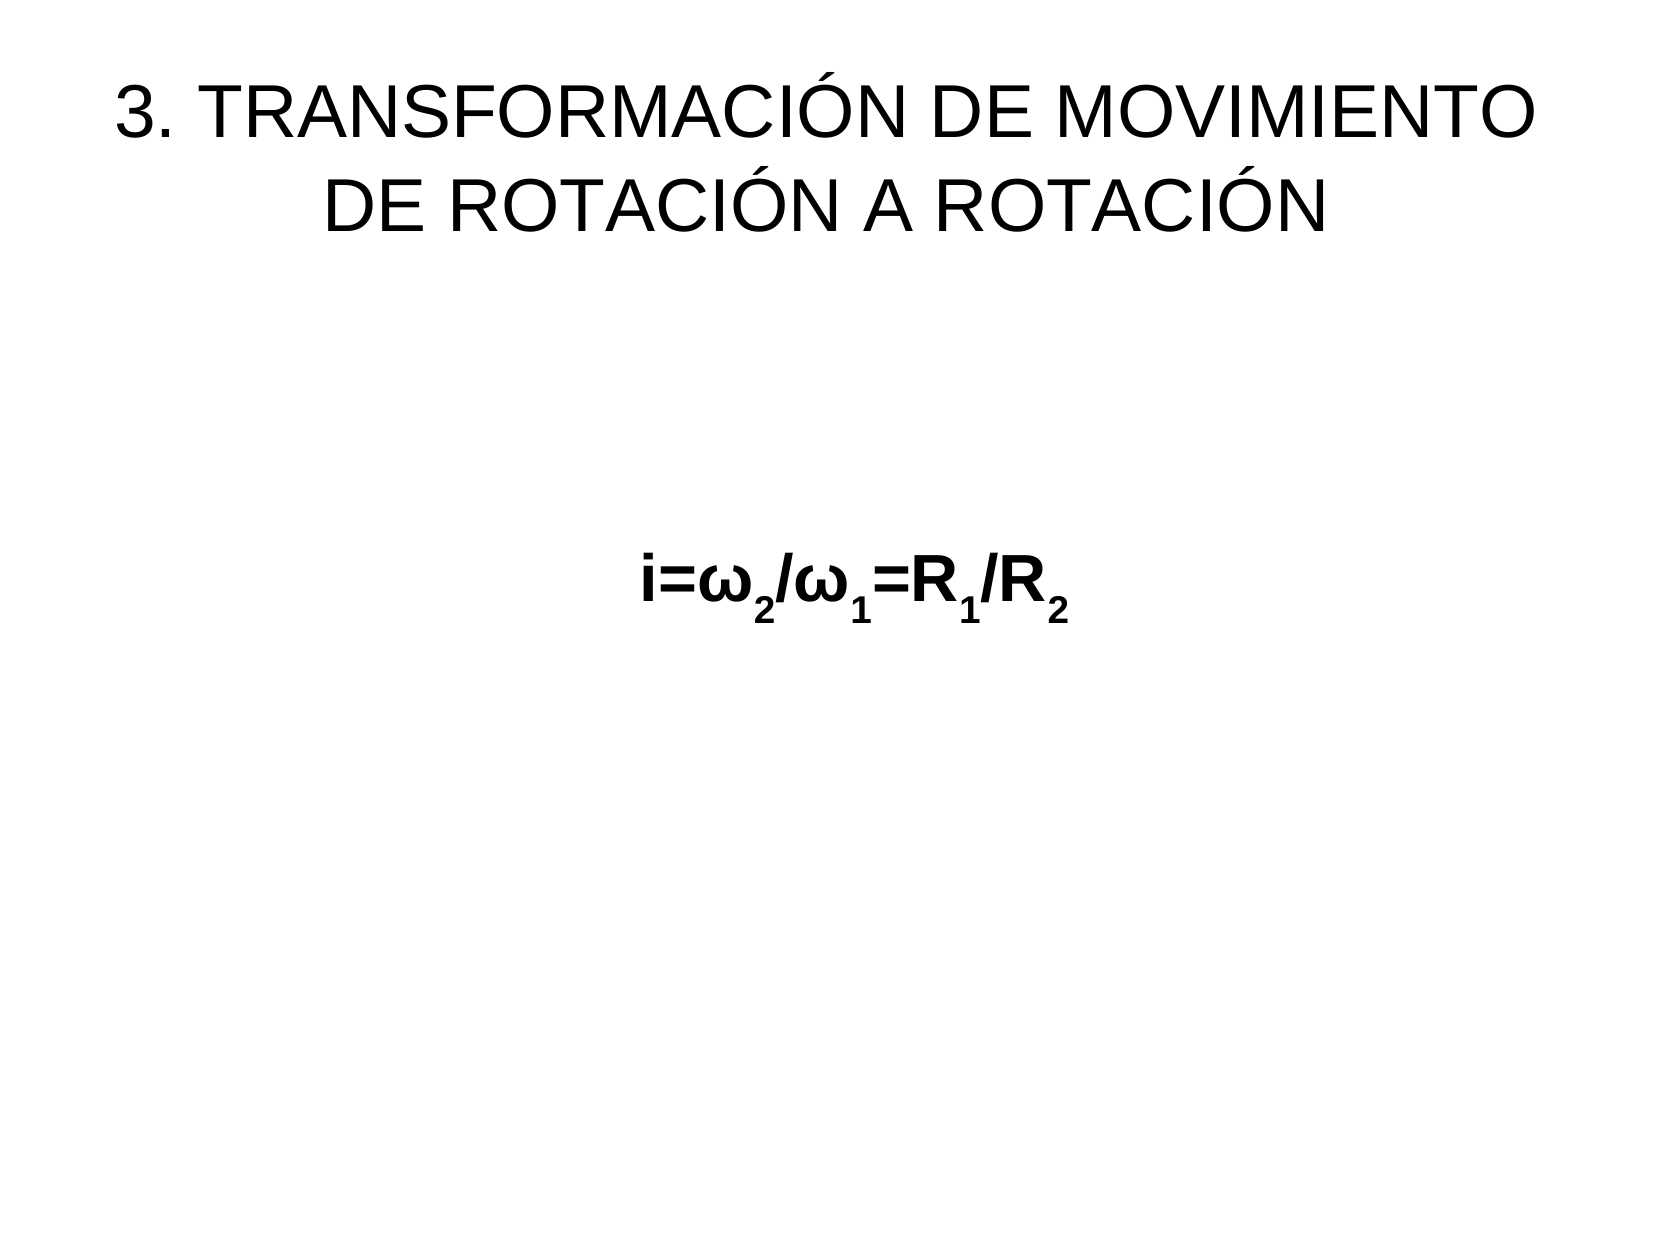

# 3. TRANSFORMACIÓN DE MOVIMIENTO DE ROTACIÓN A ROTACIÓN
i=ω2/ω1=R1/R2